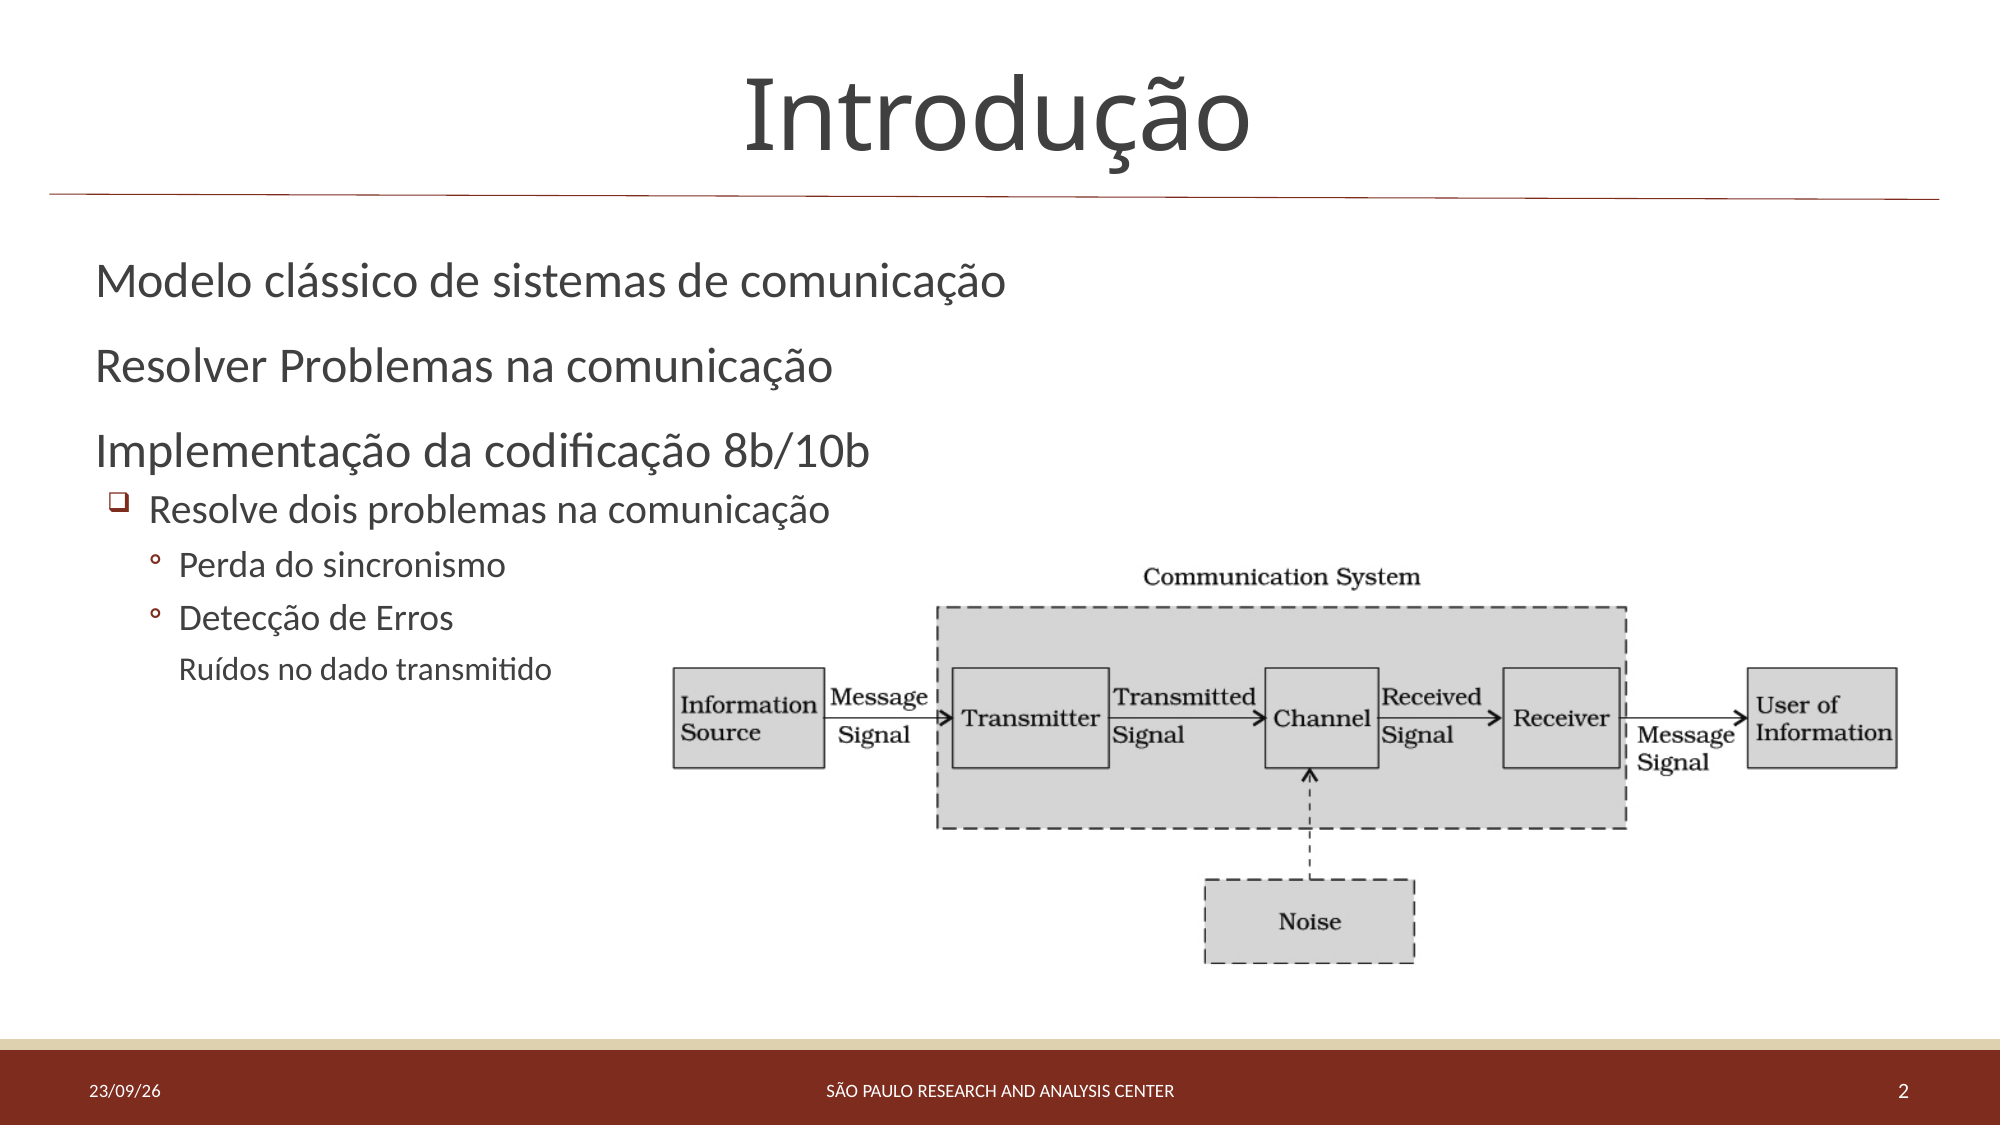

# Introdução
Modelo clássico de sistemas de comunicação
Resolver Problemas na comunicação
Implementação da codificação 8b/10b
Resolve dois problemas na comunicação
Perda do sincronismo
Detecção de Erros
Ruídos no dado transmitido
São Paulo Research and Analysis Center